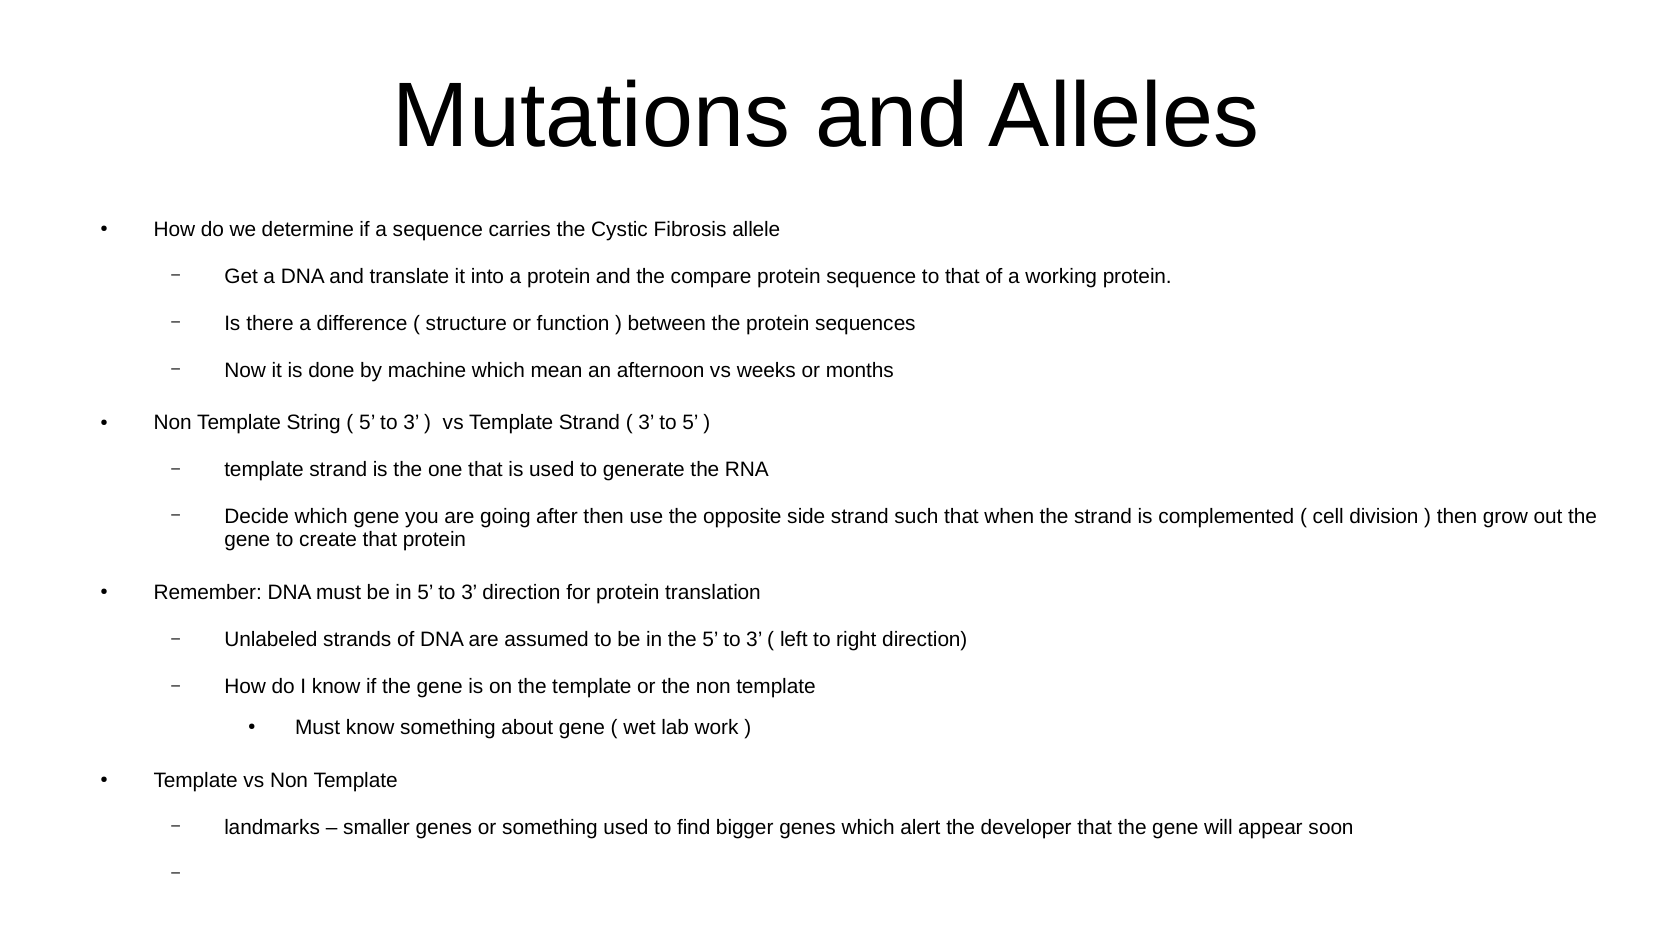

# Mutations and Alleles
How do we determine if a sequence carries the Cystic Fibrosis allele
Get a DNA and translate it into a protein and the compare protein sequence to that of a working protein.
Is there a difference ( structure or function ) between the protein sequences
Now it is done by machine which mean an afternoon vs weeks or months
Non Template String ( 5’ to 3’ ) vs Template Strand ( 3’ to 5’ )
template strand is the one that is used to generate the RNA
Decide which gene you are going after then use the opposite side strand such that when the strand is complemented ( cell division ) then grow out the gene to create that protein
Remember: DNA must be in 5’ to 3’ direction for protein translation
Unlabeled strands of DNA are assumed to be in the 5’ to 3’ ( left to right direction)
How do I know if the gene is on the template or the non template
Must know something about gene ( wet lab work )
Template vs Non Template
landmarks – smaller genes or something used to find bigger genes which alert the developer that the gene will appear soon